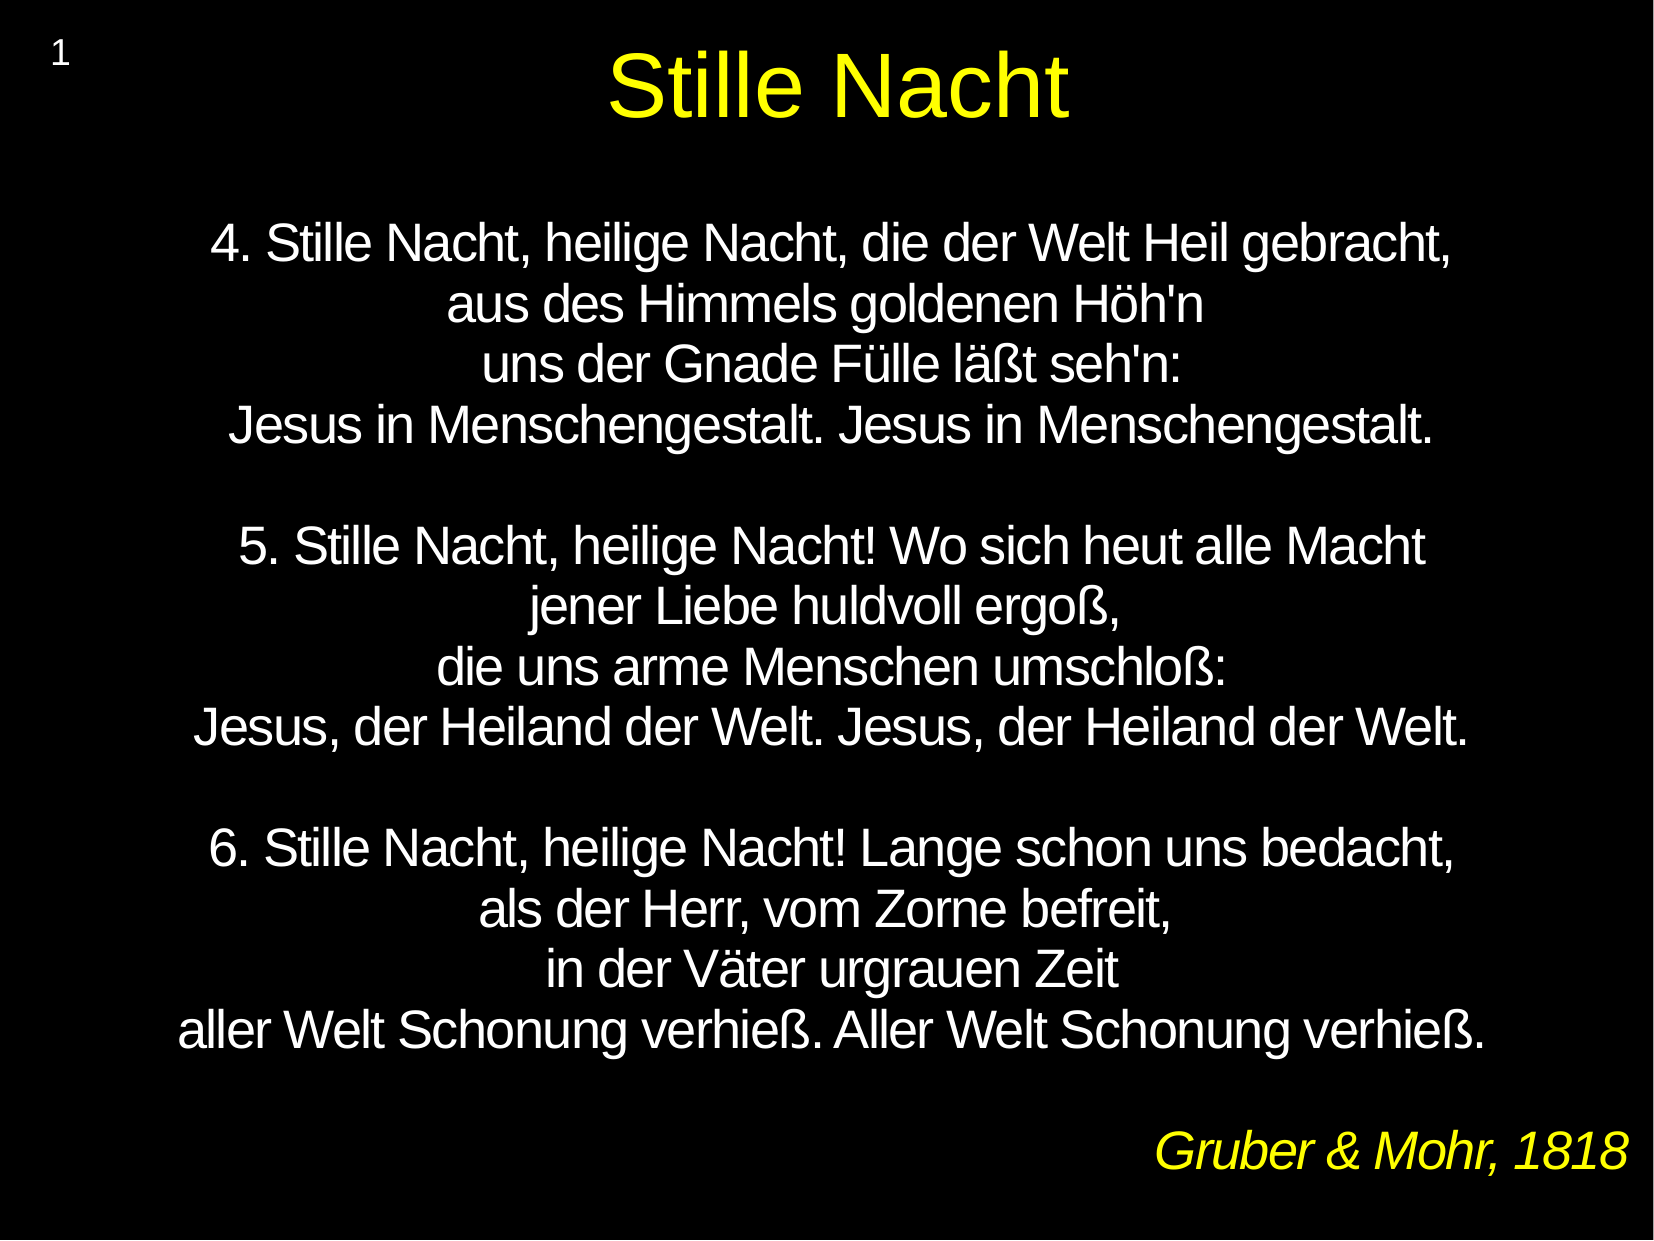

# Stille Nacht
1
4. Stille Nacht, heilige Nacht, die der Welt Heil gebracht,
aus des Himmels goldenen Höh'n
uns der Gnade Fülle läßt seh'n:
Jesus in Menschengestalt. Jesus in Menschengestalt.
5. Stille Nacht, heilige Nacht! Wo sich heut alle Macht
jener Liebe huldvoll ergoß,
die uns arme Menschen umschloß:
Jesus, der Heiland der Welt. Jesus, der Heiland der Welt.
6. Stille Nacht, heilige Nacht! Lange schon uns bedacht,
als der Herr, vom Zorne befreit,
in der Väter urgrauen Zeit
aller Welt Schonung verhieß. Aller Welt Schonung verhieß.
Gruber & Mohr, 1818